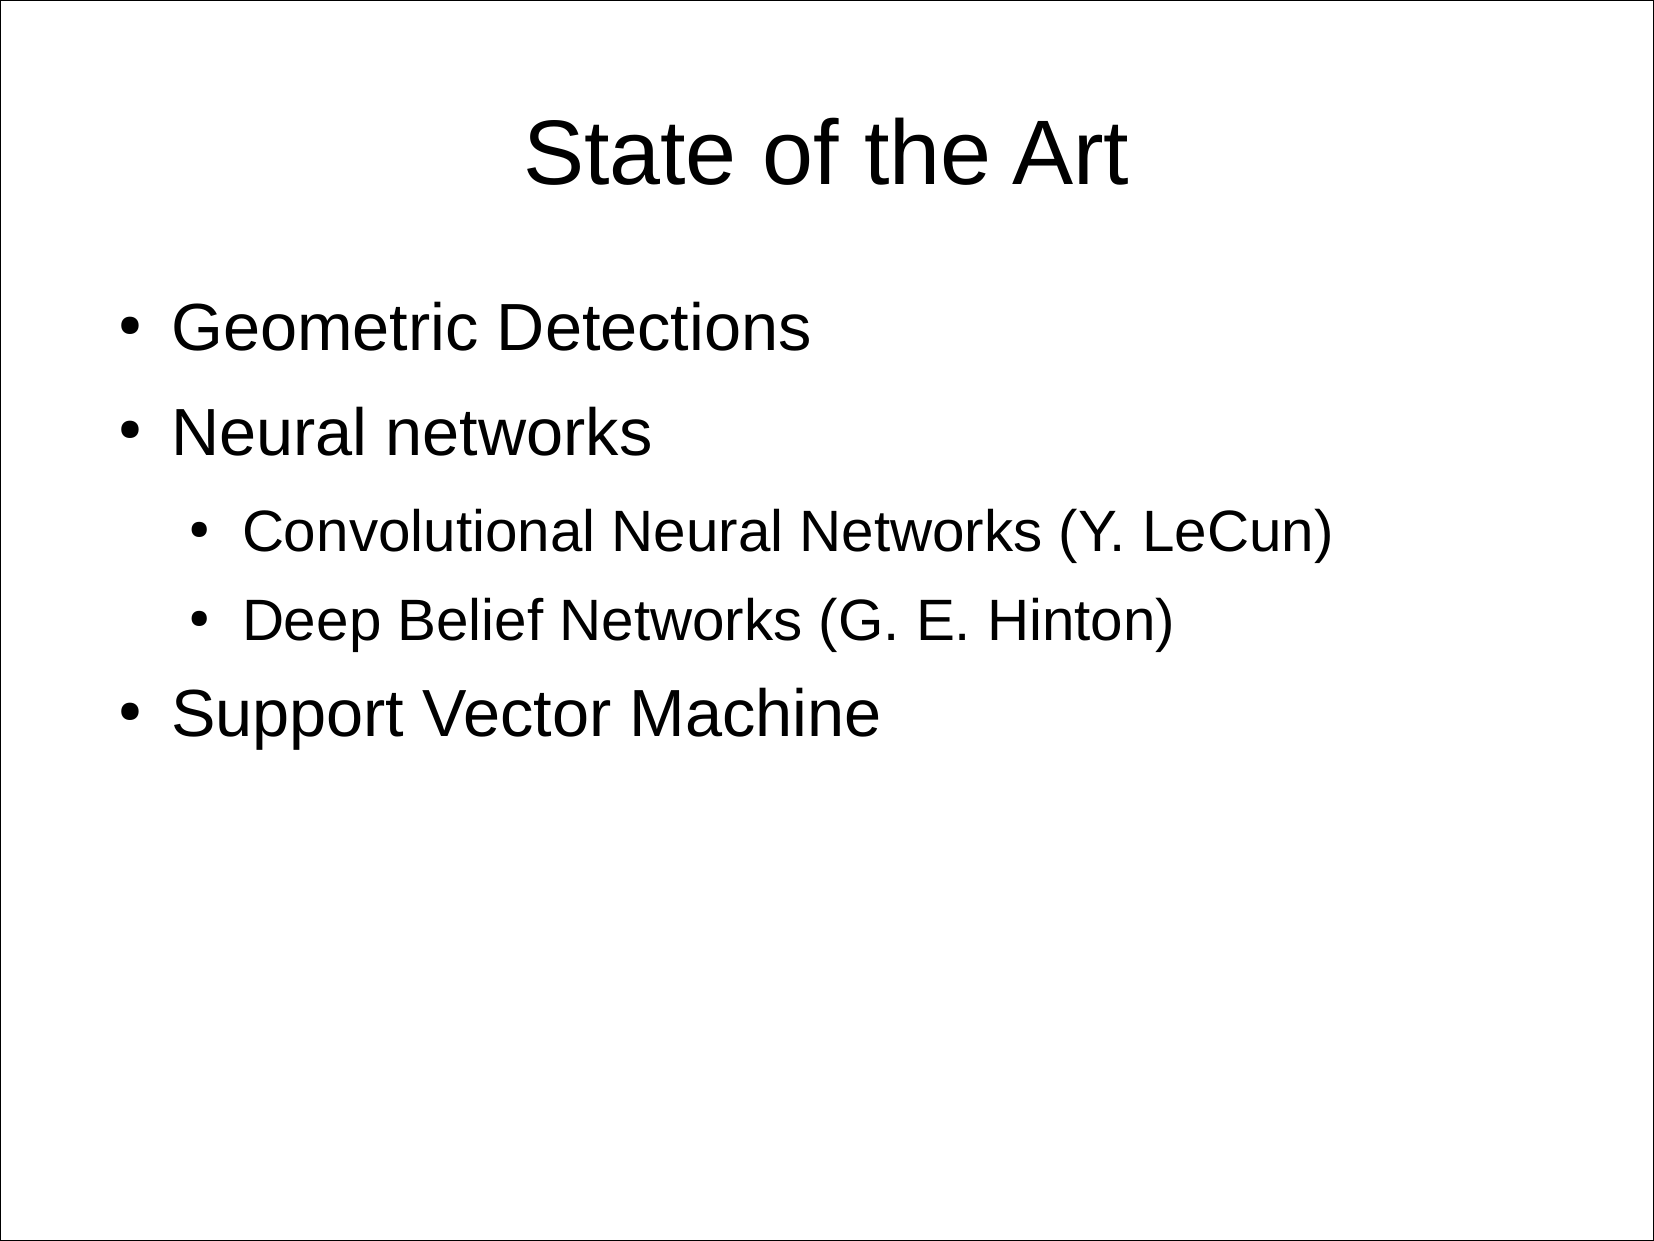

# State of the Art
Geometric Detections
Neural networks
Convolutional Neural Networks (Y. LeCun)
Deep Belief Networks (G. E. Hinton)
Support Vector Machine